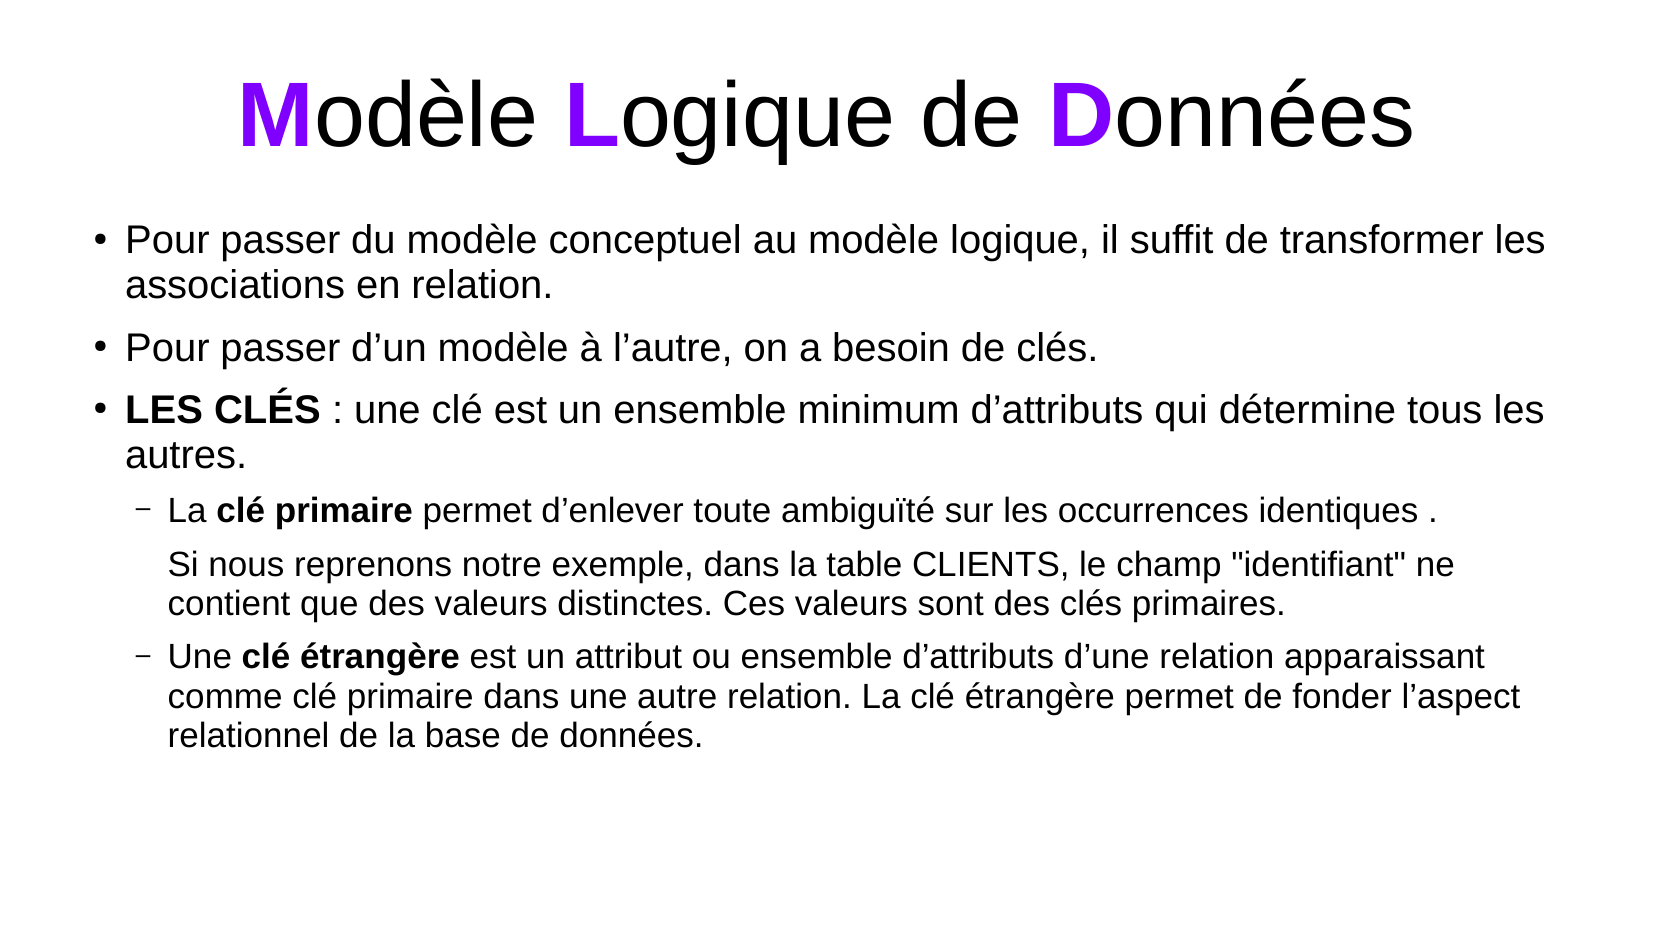

# Modèle Logique de Données
Pour passer du modèle conceptuel au modèle logique, il suffit de transformer les associations en relation.
Pour passer d’un modèle à l’autre, on a besoin de clés.
LES CLÉS : une clé est un ensemble minimum d’attributs qui détermine tous les autres.
La clé primaire permet d’enlever toute ambiguïté sur les occurrences identiques .
Si nous reprenons notre exemple, dans la table CLIENTS, le champ "identifiant" ne contient que des valeurs distinctes. Ces valeurs sont des clés primaires.
Une clé étrangère est un attribut ou ensemble d’attributs d’une relation apparaissant comme clé primaire dans une autre relation. La clé étrangère permet de fonder l’aspect relationnel de la base de données.